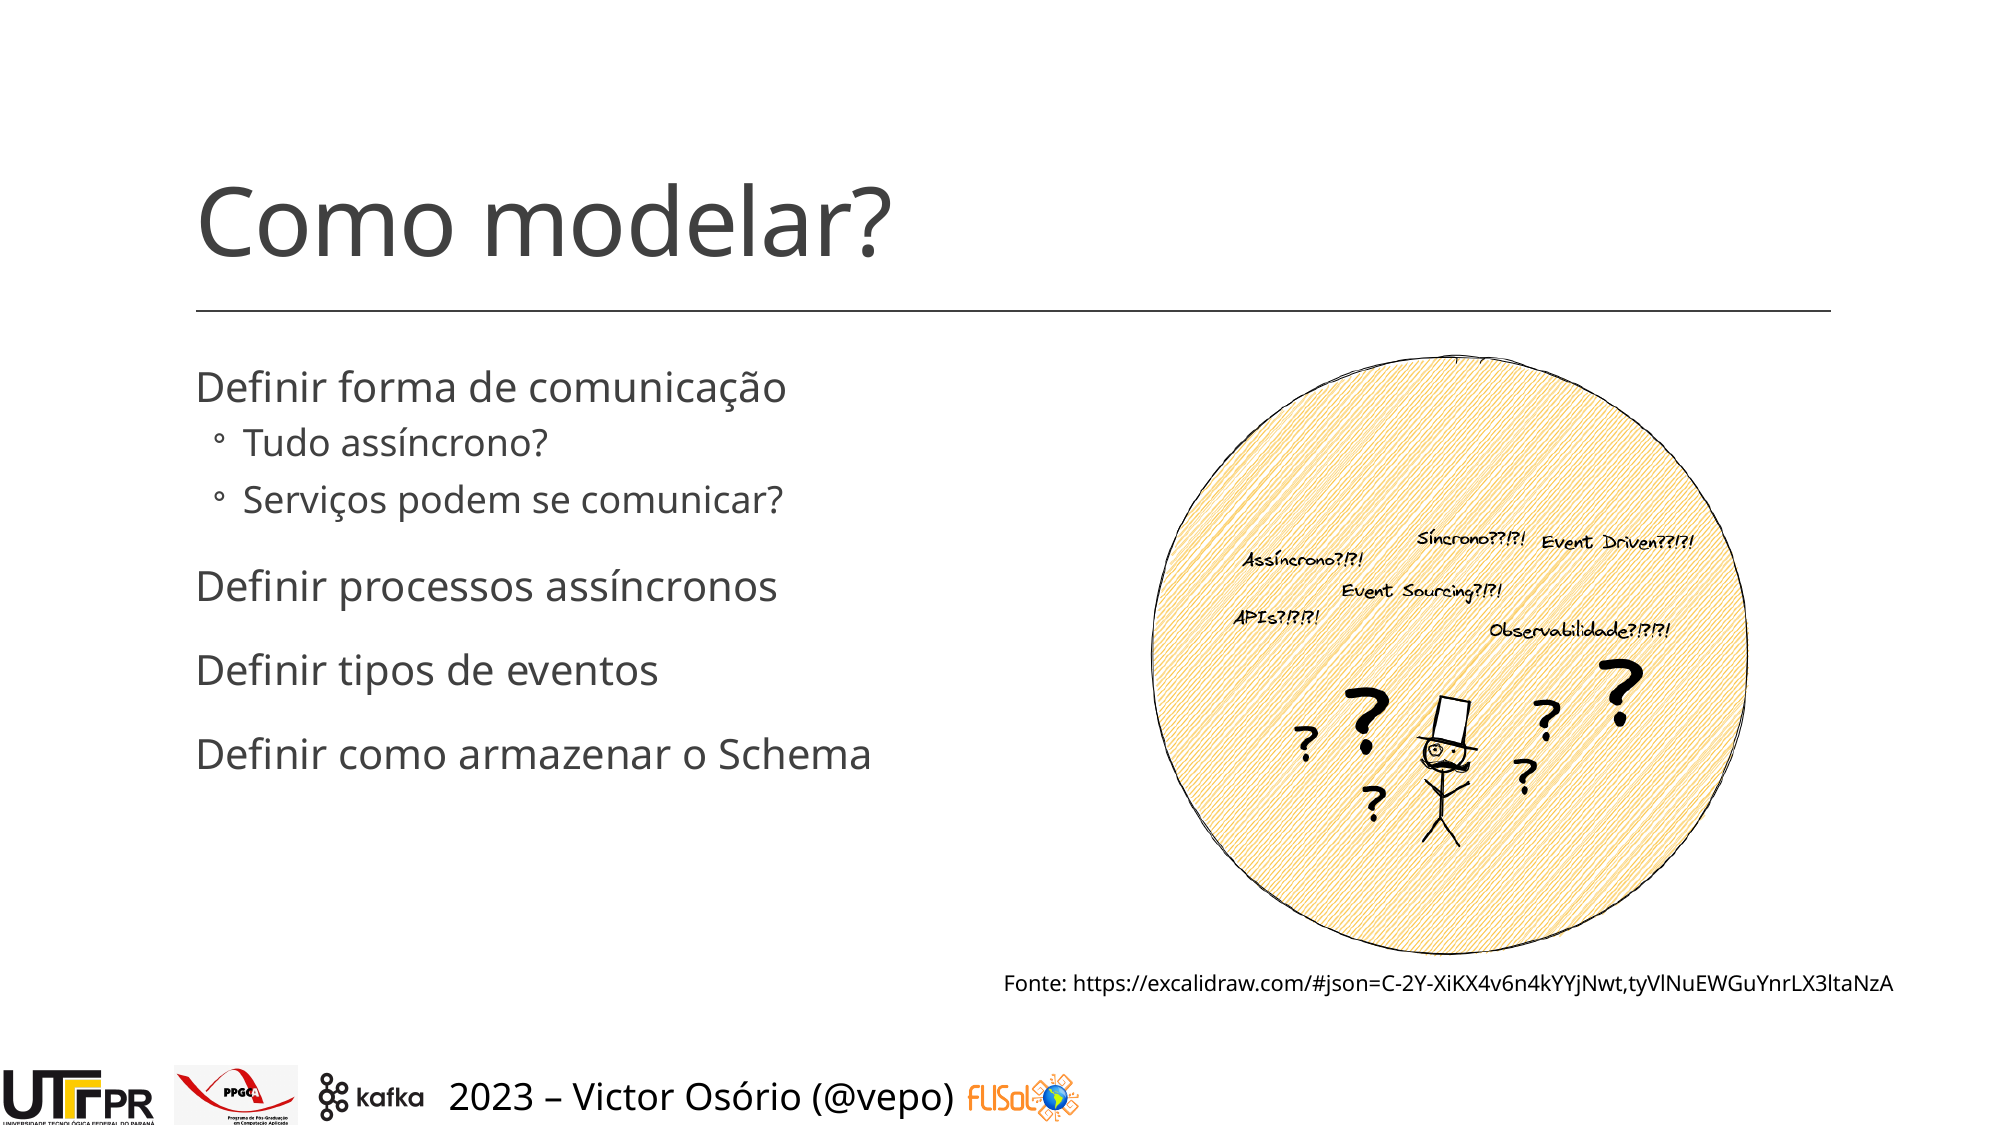

# Como modelar?
Definir forma de comunicação
Tudo assíncrono?
Serviços podem se comunicar?
Definir processos assíncronos
Definir tipos de eventos
Definir como armazenar o Schema
Fonte: https://excalidraw.com/#json=C-2Y-XiKX4v6n4kYYjNwt,tyVlNuEWGuYnrLX3ltaNzA